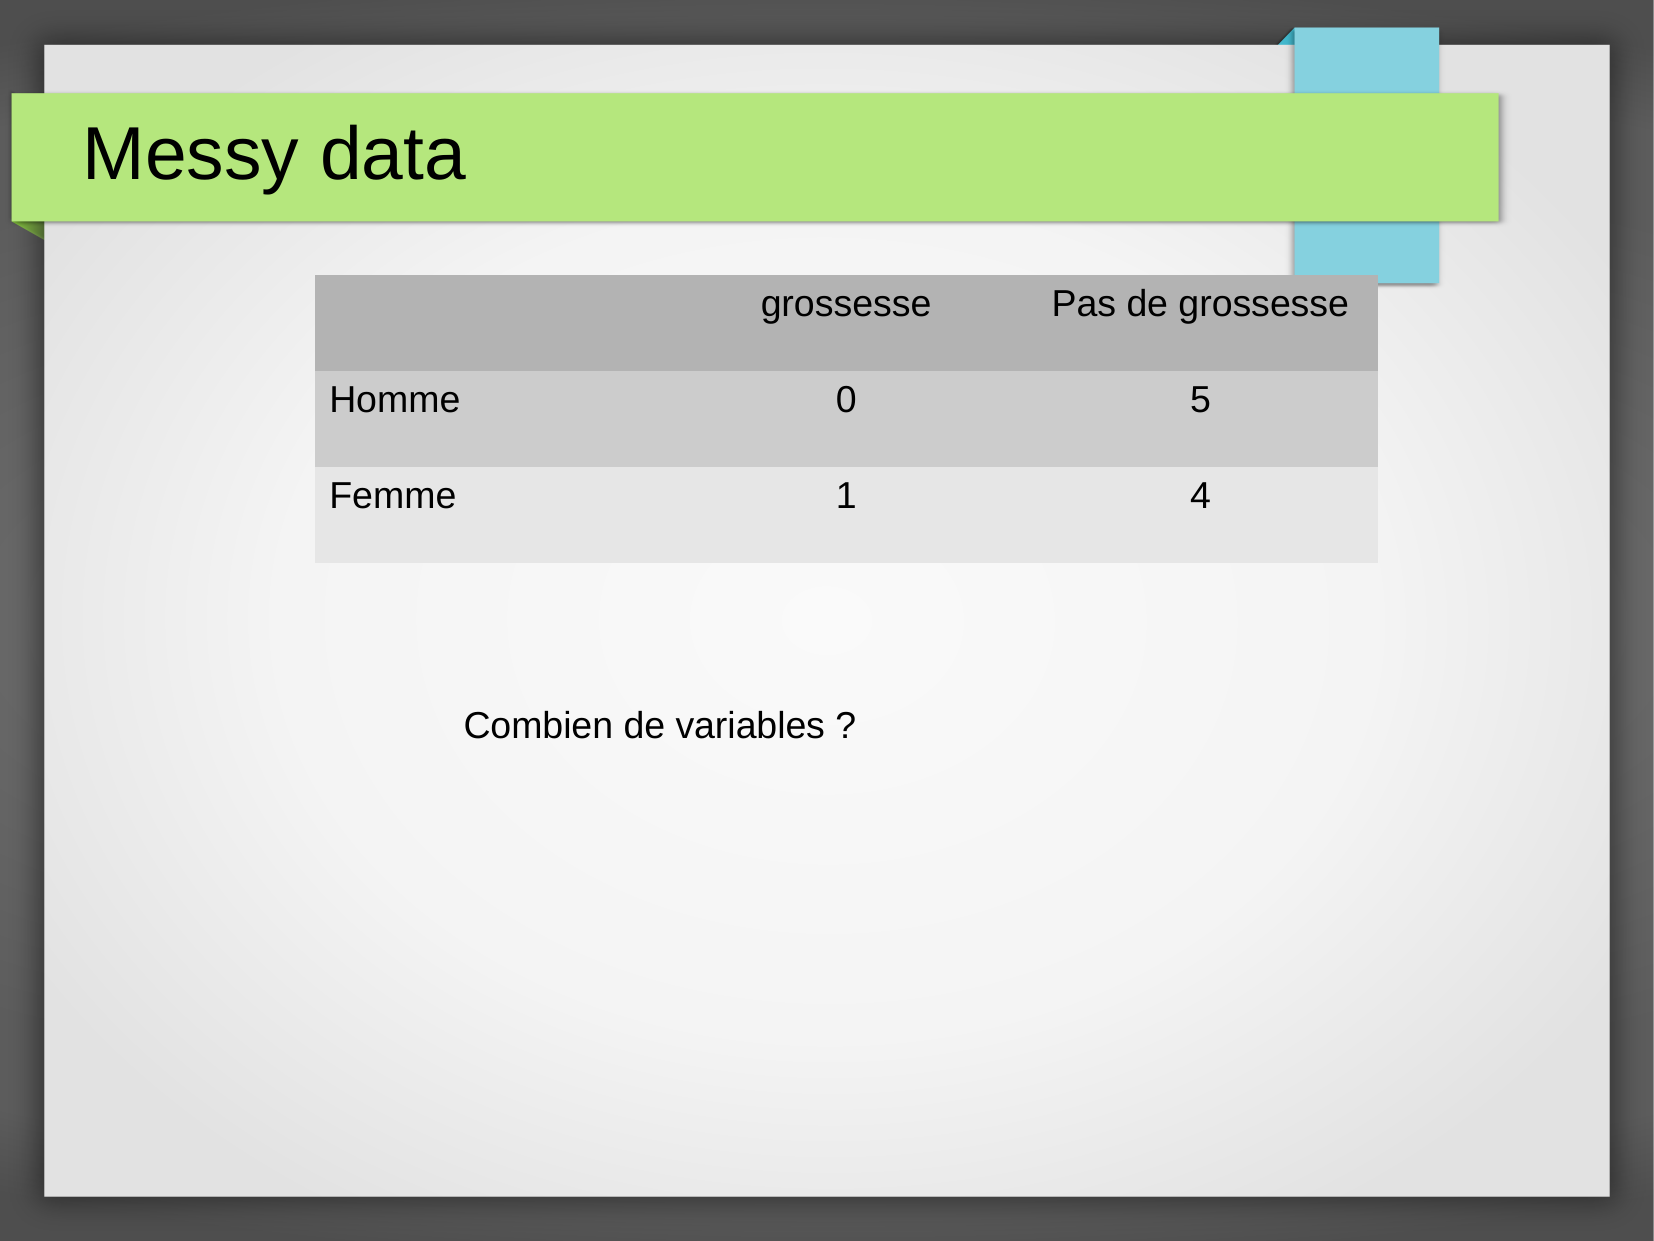

# Messy data
| | grossesse | Pas de grossesse |
| --- | --- | --- |
| Homme | 0 | 5 |
| Femme | 1 | 4 |
Combien de variables ?